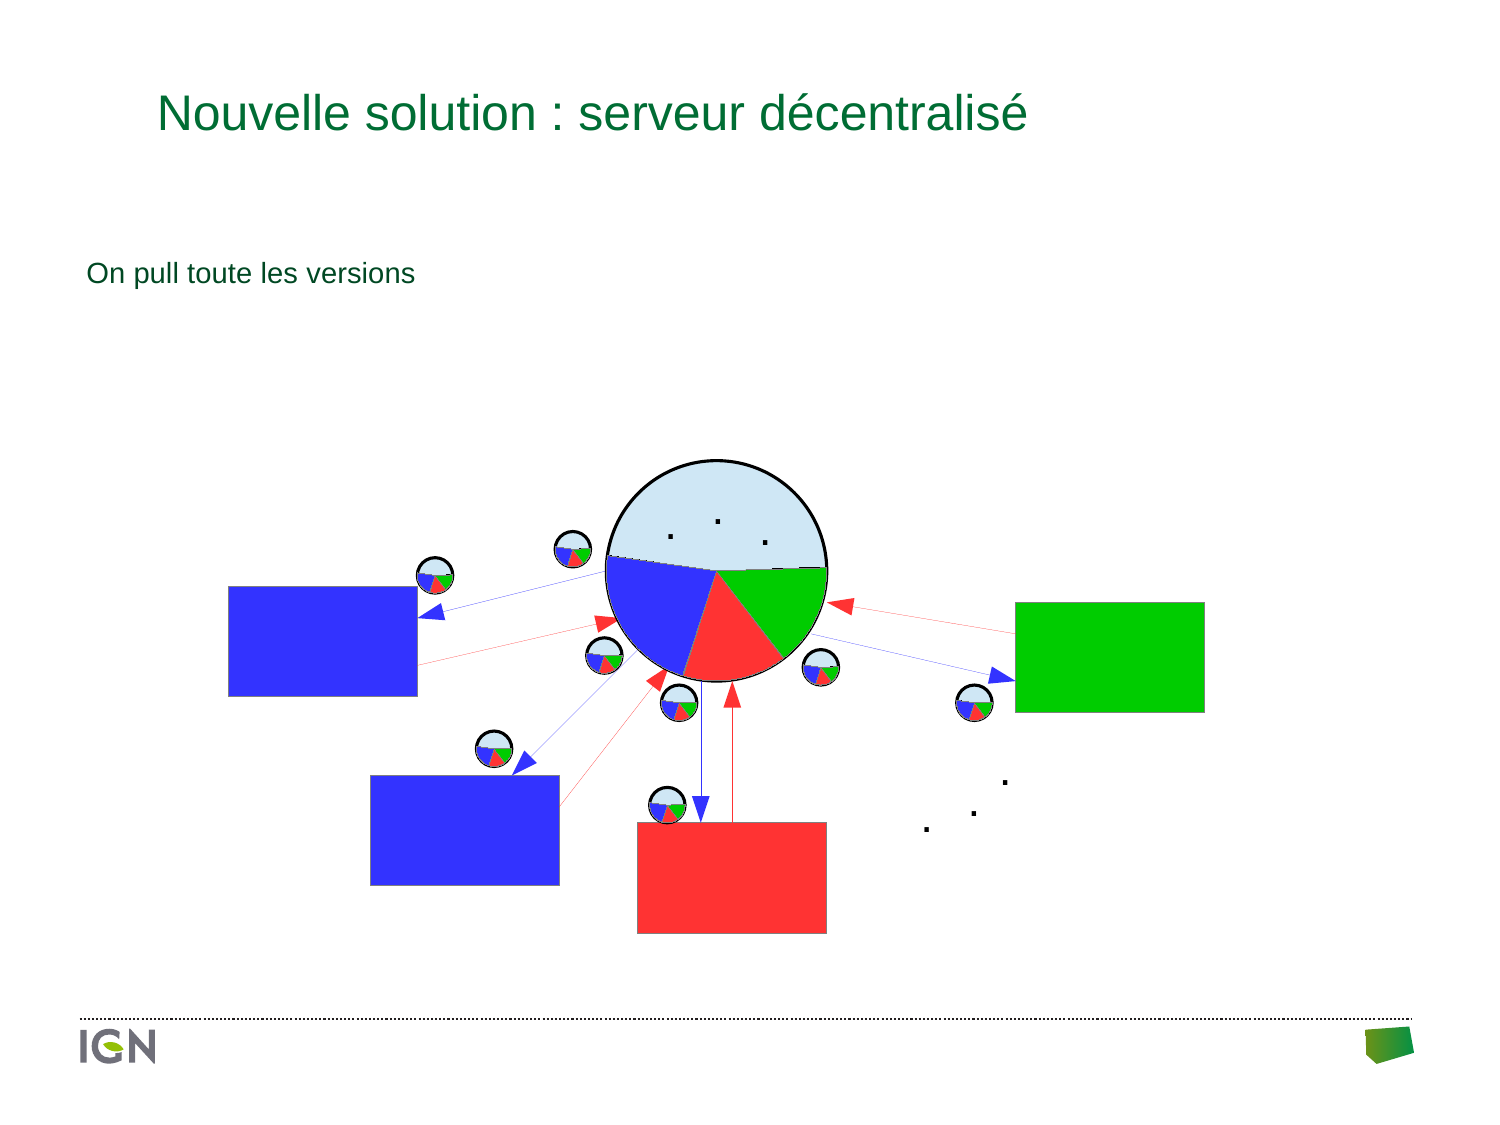

# Nouvelle solution : serveur décentralisé
On pull toute les versions
.
.
.
.
.
.